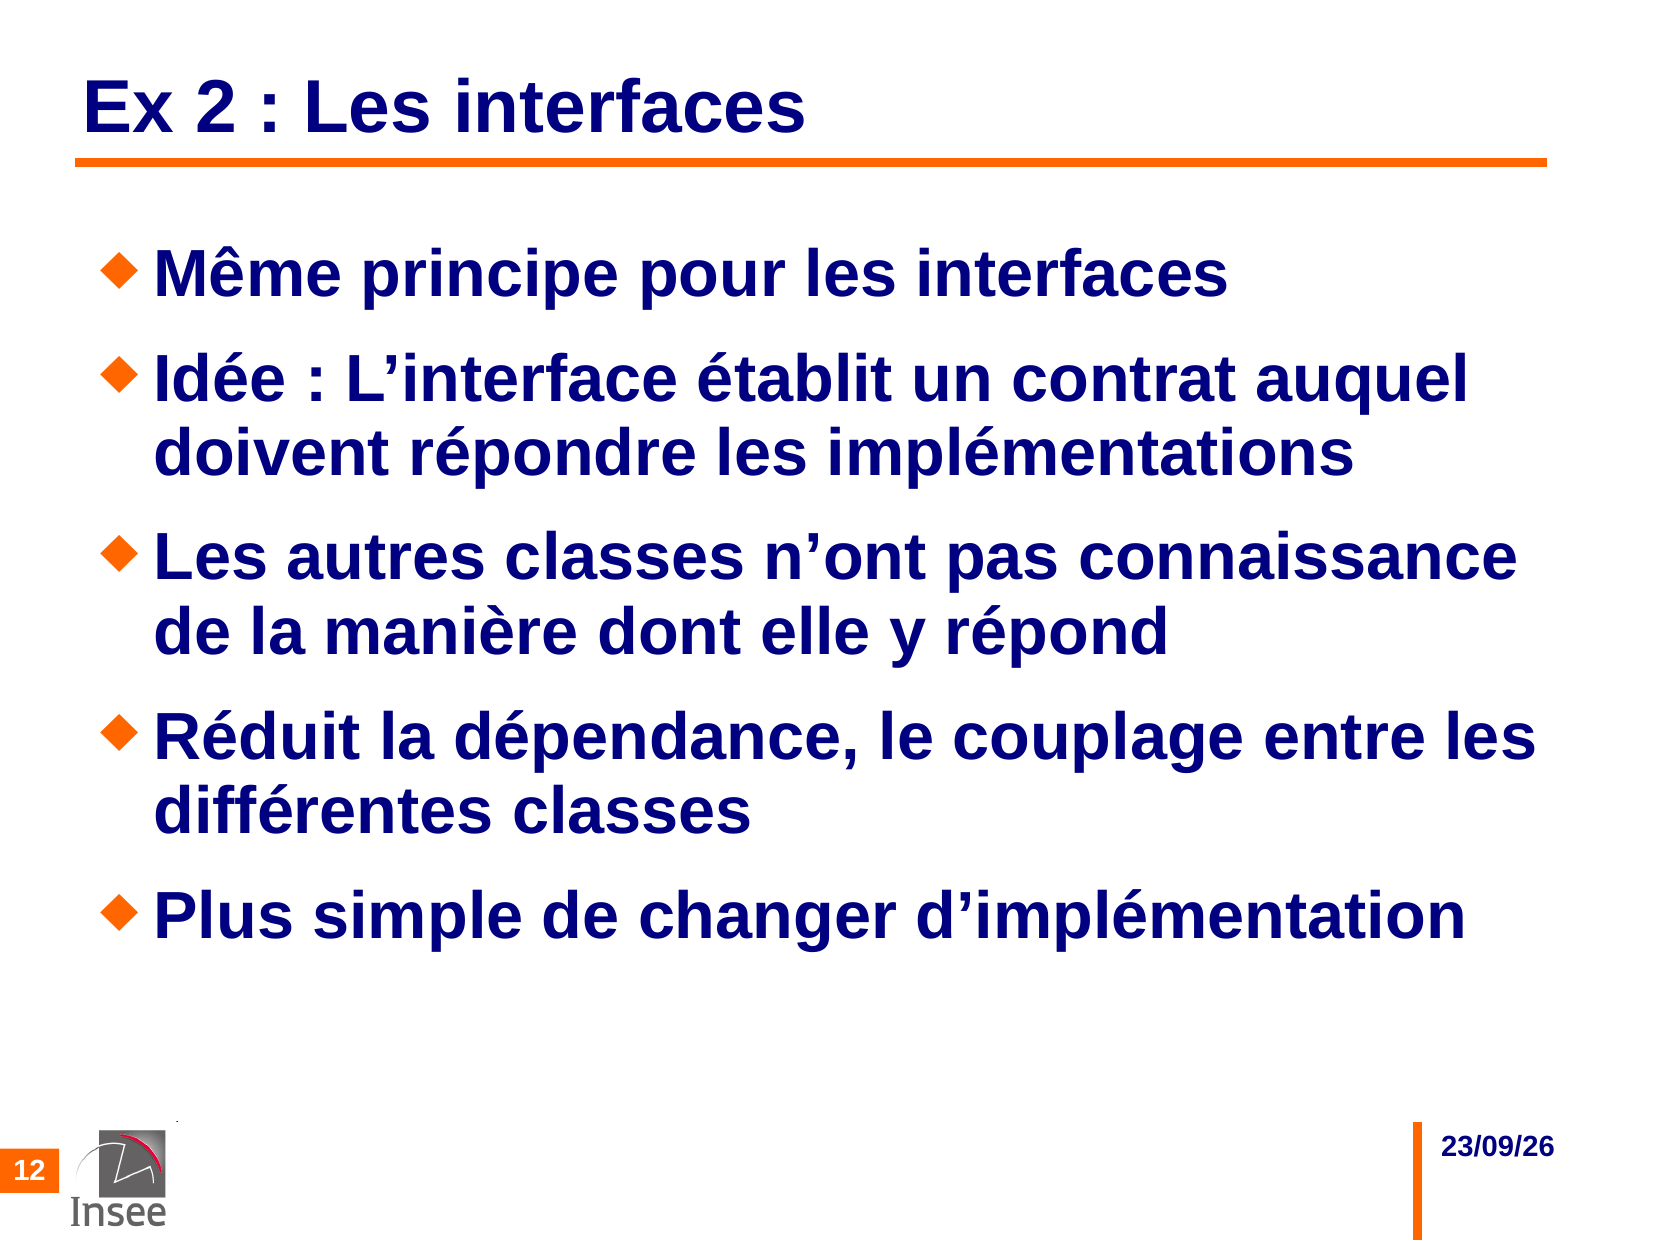

# Ex 2 : Les interfaces
Même principe pour les interfaces
Idée : L’interface établit un contrat auquel doivent répondre les implémentations
Les autres classes n’ont pas connaissance de la manière dont elle y répond
Réduit la dépendance, le couplage entre les différentes classes
Plus simple de changer d’implémentation
12